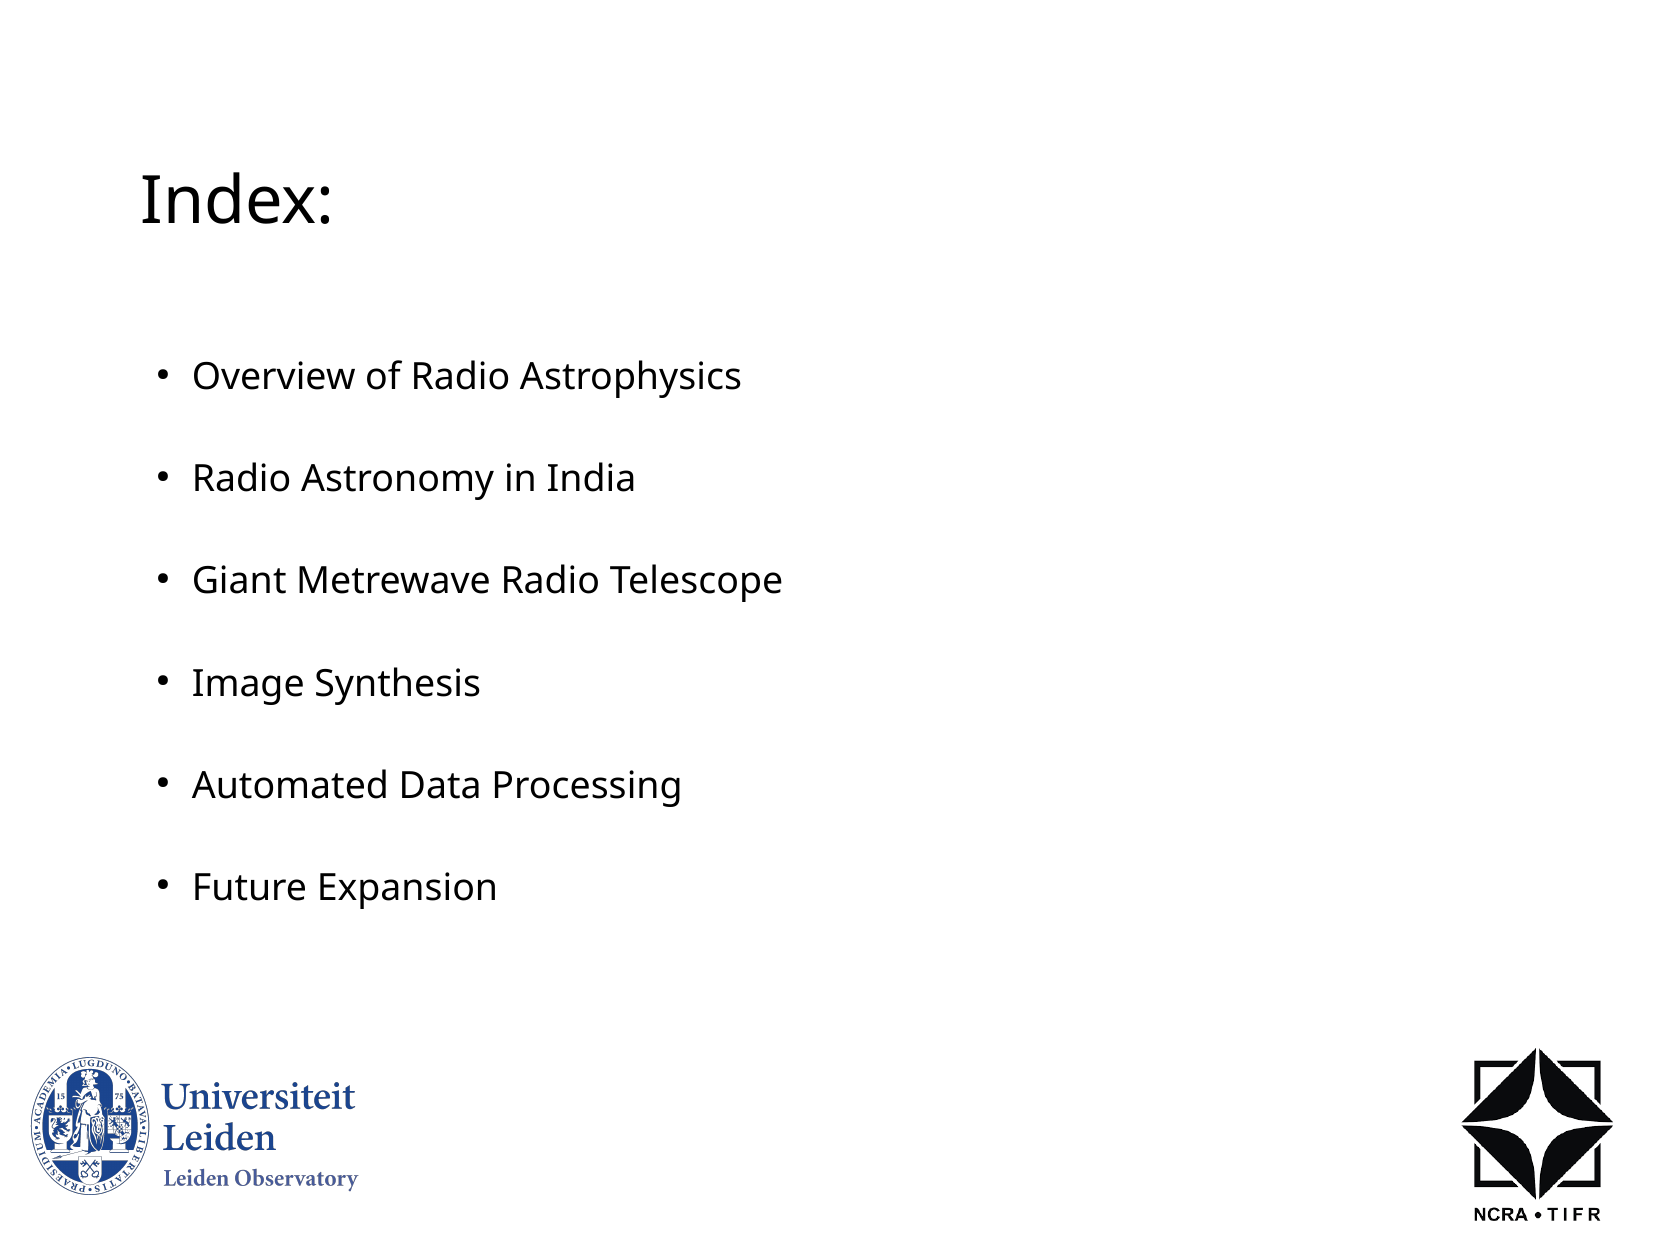

Index:
Overview of Radio Astrophysics
Radio Astronomy in India
Giant Metrewave Radio Telescope
Image Synthesis
Automated Data Processing
Future Expansion